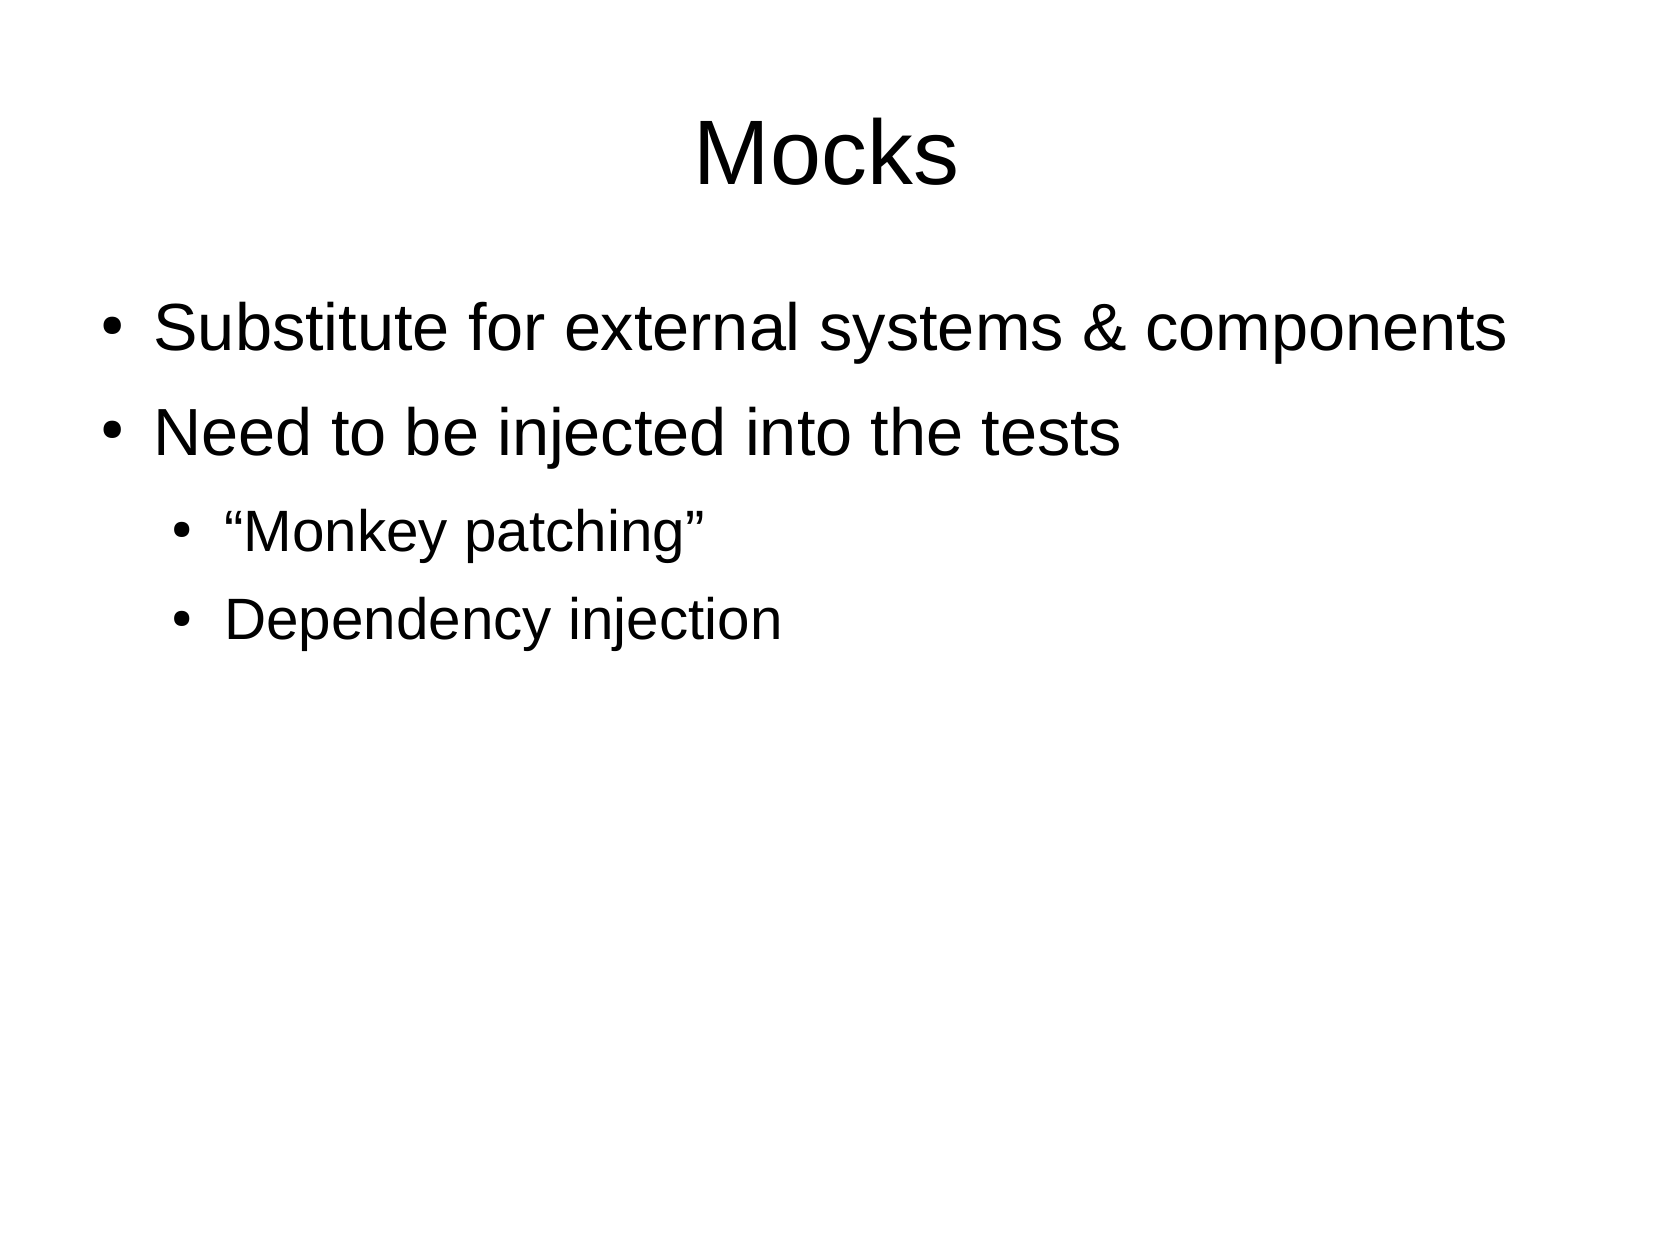

# Mocks
Substitute for external systems & components
Need to be injected into the tests
“Monkey patching”
Dependency injection